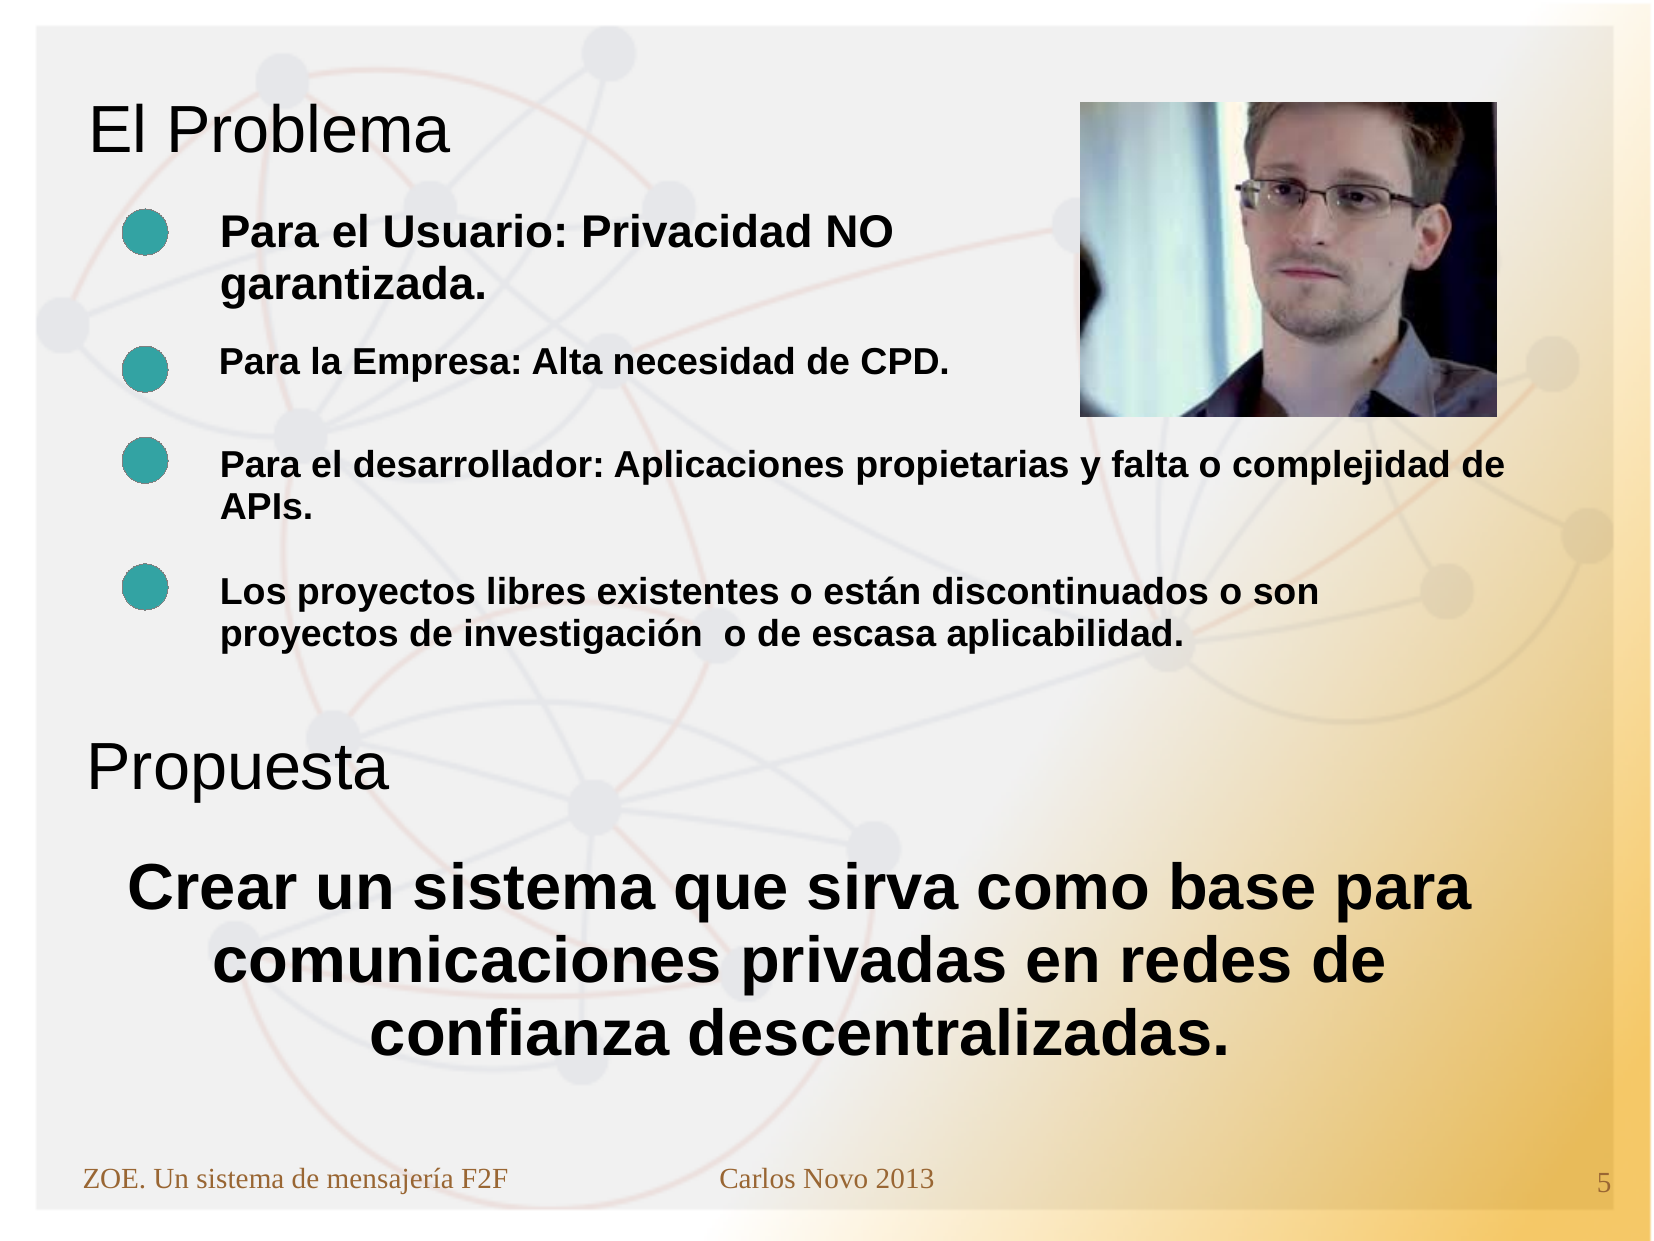

El Problema
Para el Usuario: Privacidad NO garantizada.
Para la Empresa: Alta necesidad de CPD.
Para el desarrollador: Aplicaciones propietarias y falta o complejidad de APIs.
Los proyectos libres existentes o están discontinuados o son
proyectos de investigación o de escasa aplicabilidad.
Propuesta
Crear un sistema que sirva como base para comunicaciones privadas en redes de confianza descentralizadas.
5